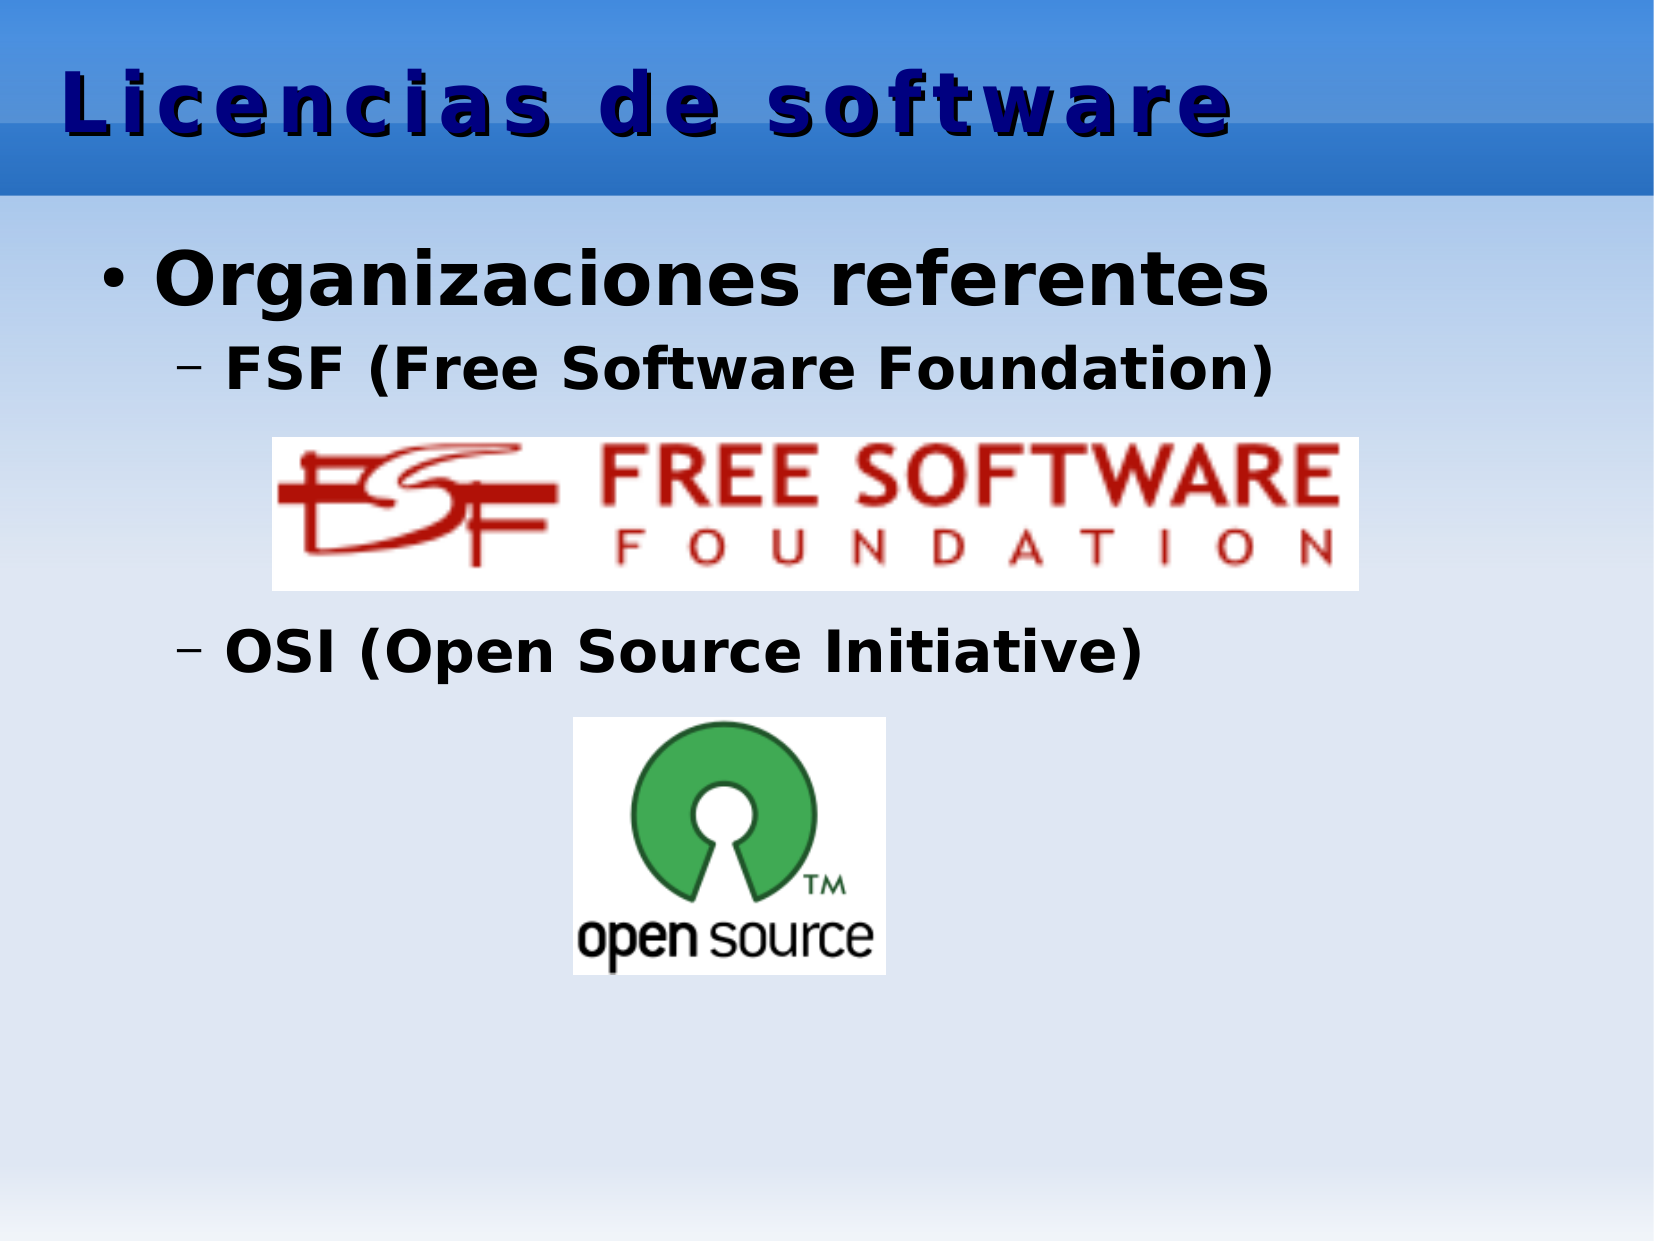

# Licencias de software
Organizaciones referentes
FSF (Free Software Foundation)
OSI (Open Source Initiative)